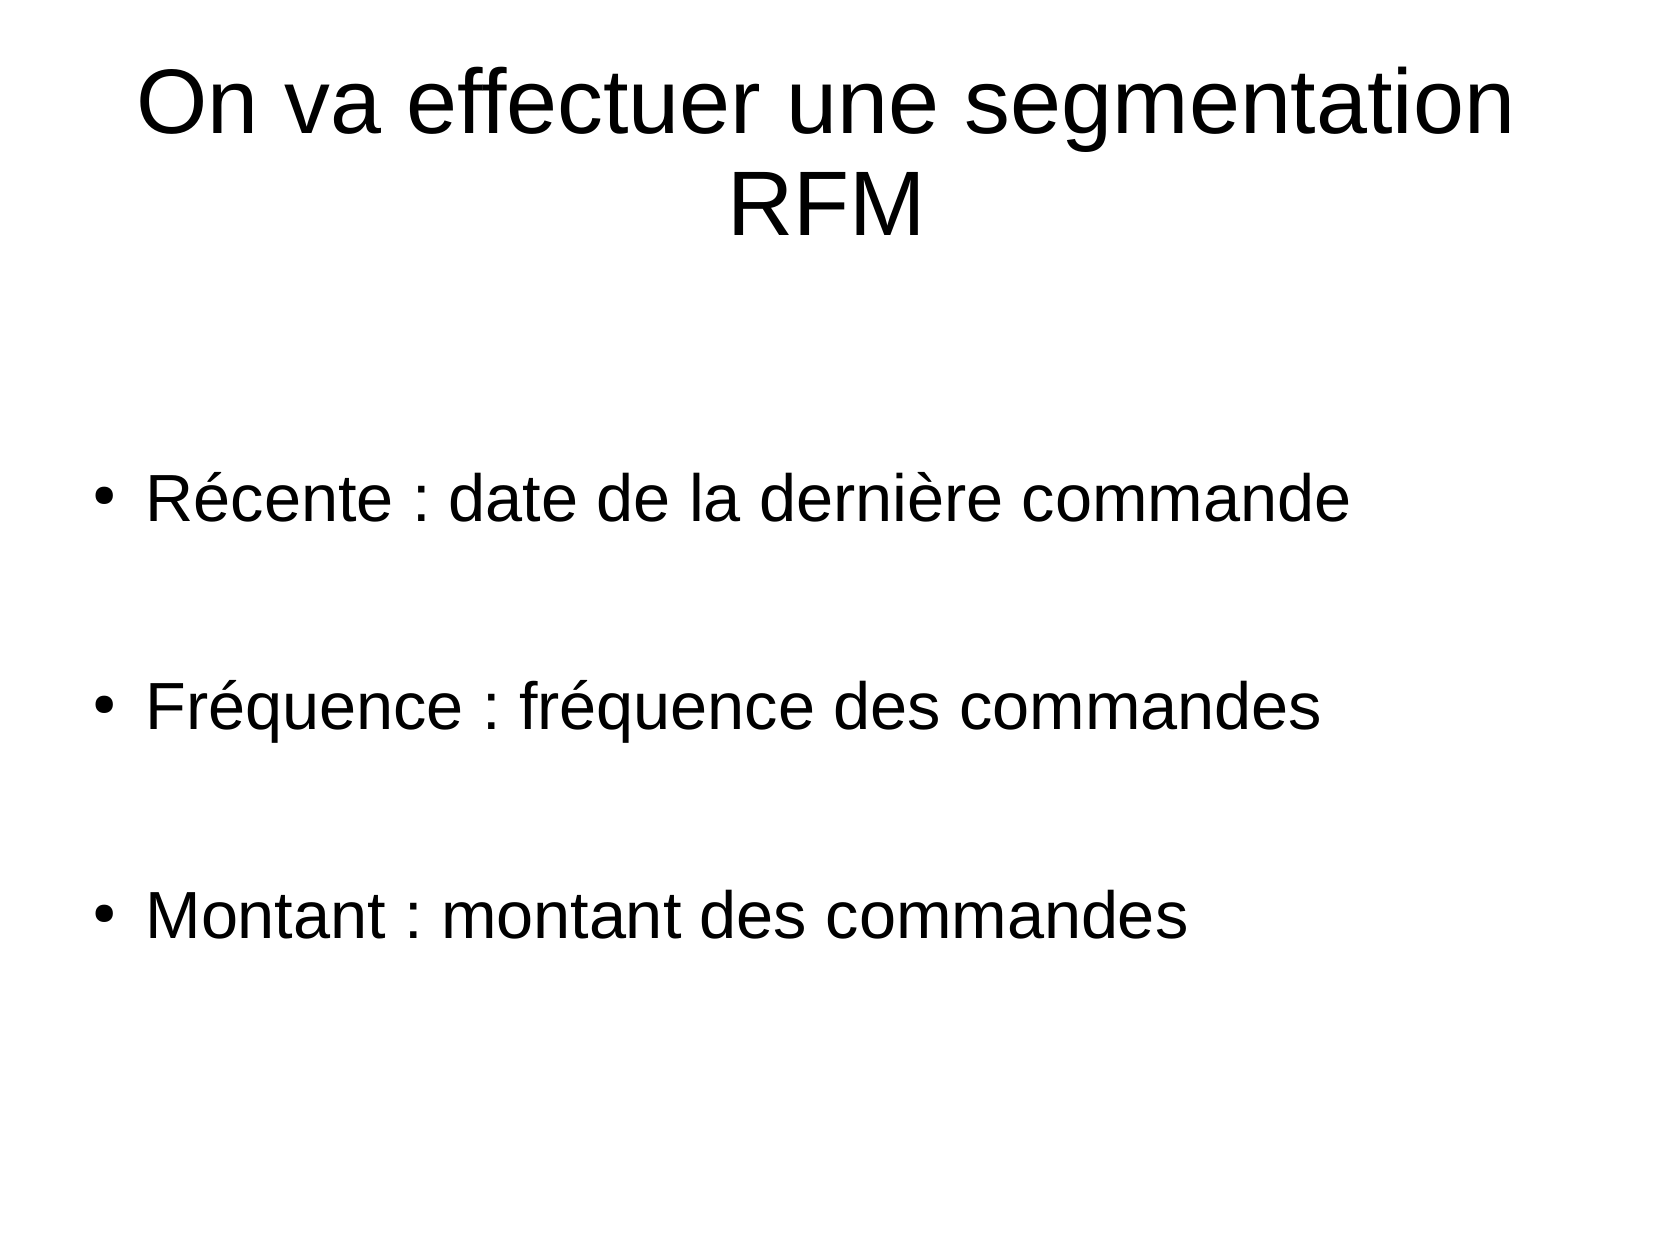

# On va effectuer une segmentation RFM
Récente : date de la dernière commande
Fréquence : fréquence des commandes
Montant : montant des commandes